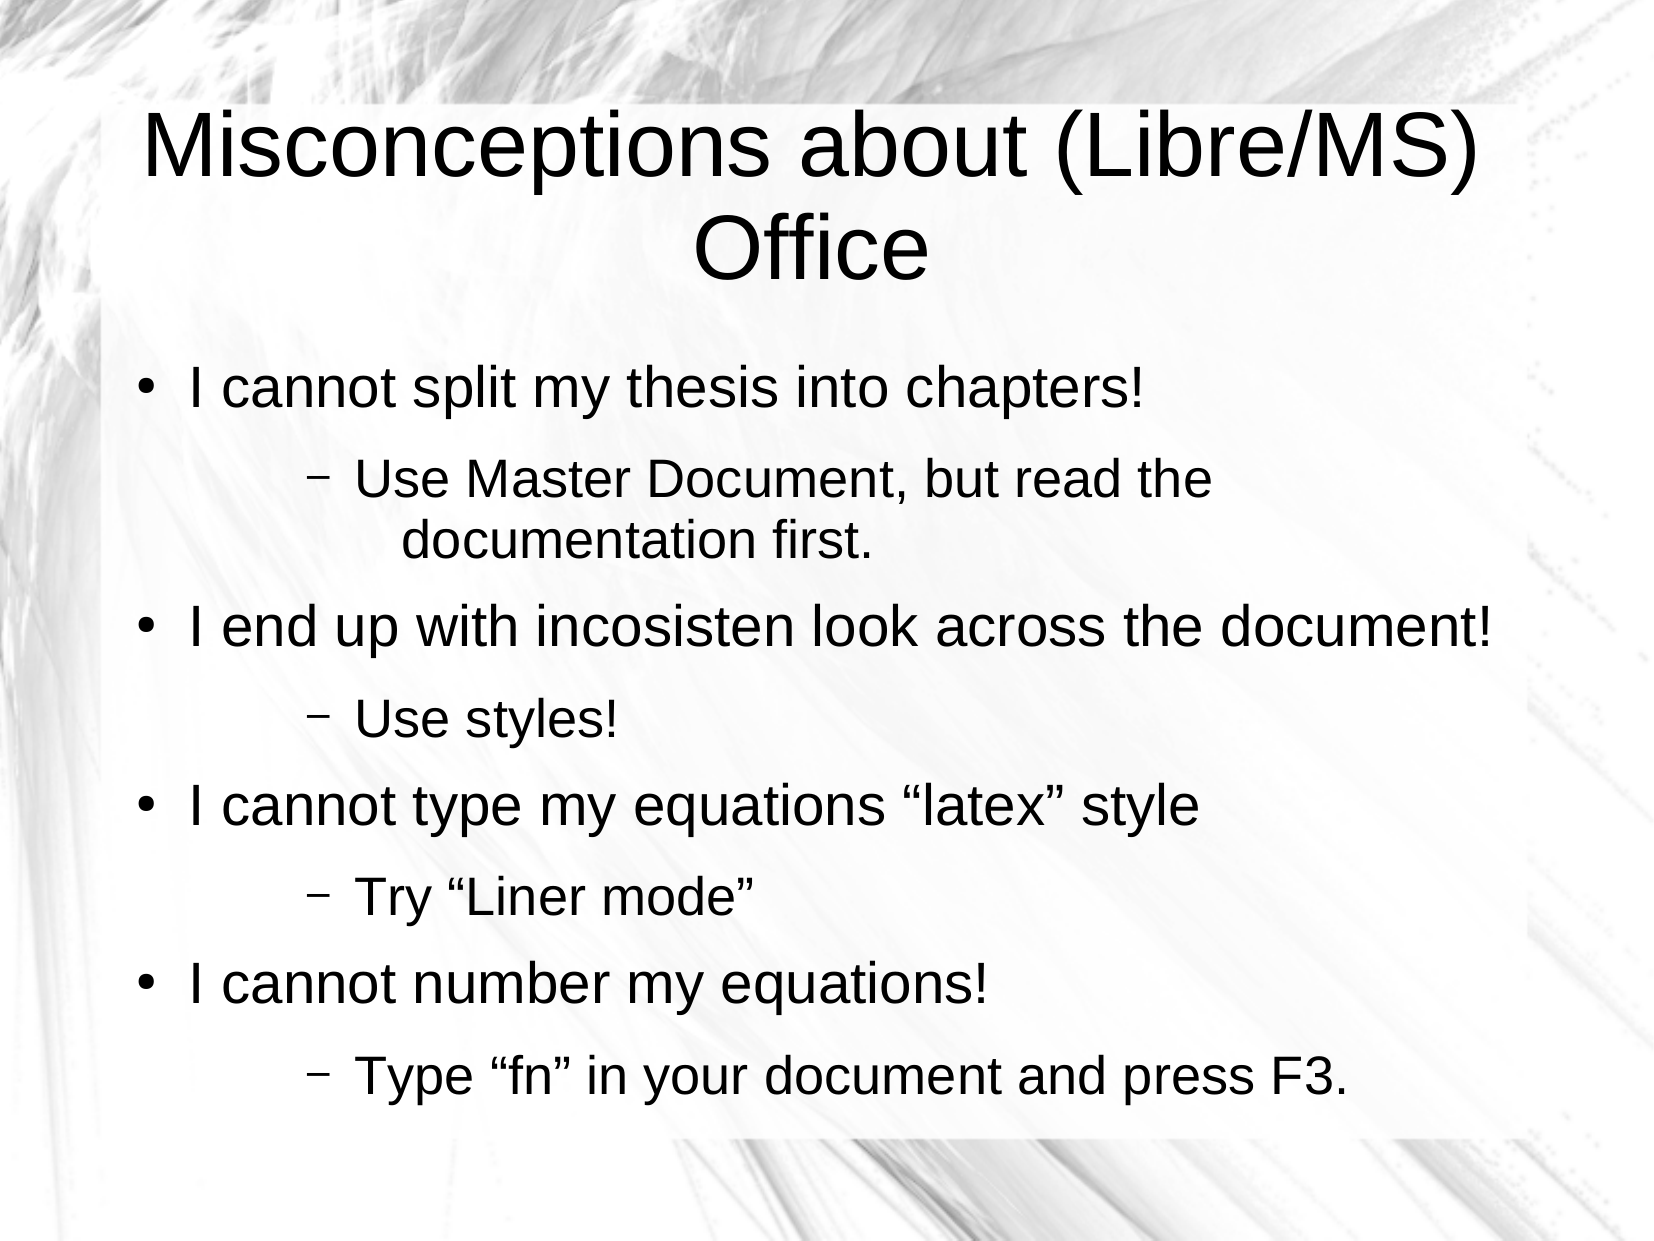

# Misconceptions about (Libre/MS) Office
I cannot split my thesis into chapters!
Use Master Document, but read the documentation first.
I end up with incosisten look across the document!
Use styles!
I cannot type my equations “latex” style
Try “Liner mode”
I cannot number my equations!
Type “fn” in your document and press F3.